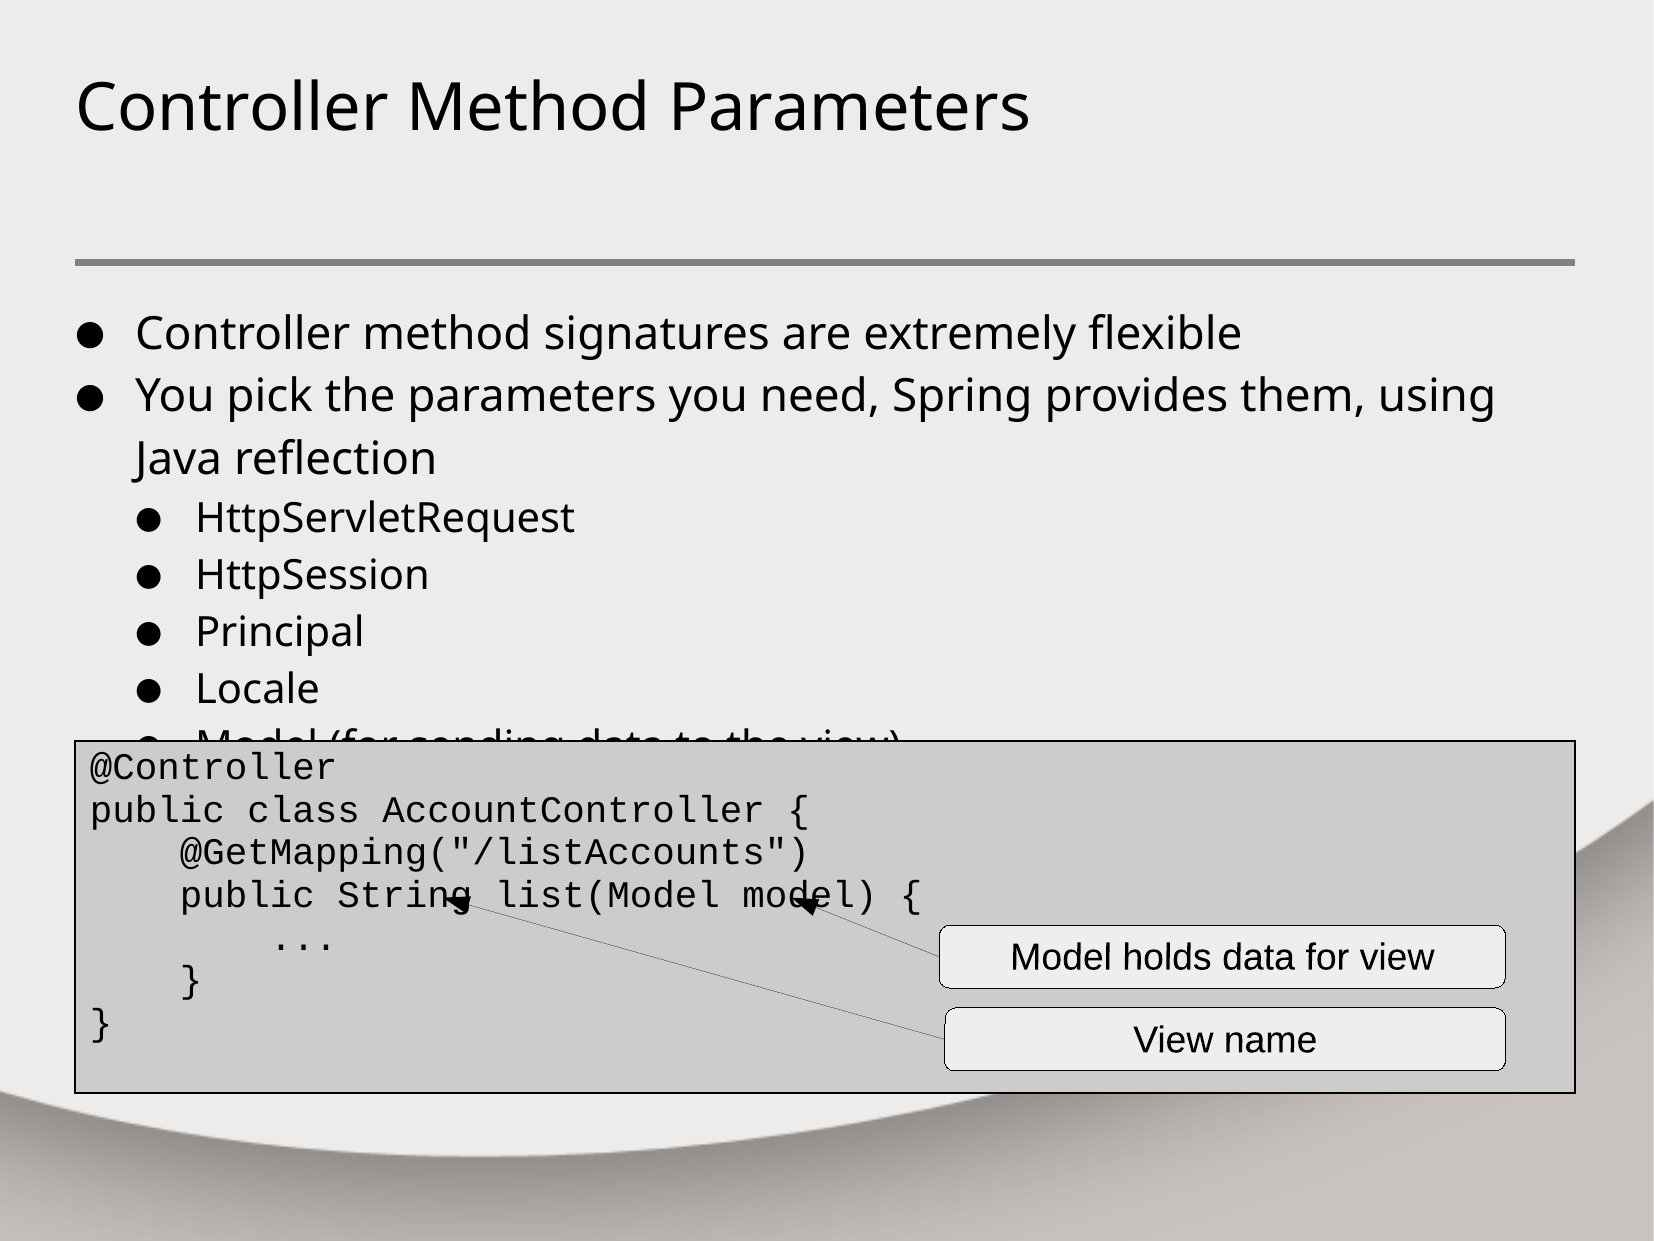

# Controller Method Parameters
Controller method signatures are extremely flexible
You pick the parameters you need, Spring provides them, using Java reflection
HttpServletRequest
HttpSession
Principal
Locale
Model (for sending data to the view)
@Controller
public class AccountController {
 @GetMapping("/listAccounts")
 public String list(Model model) {
 ...
 }
}
Model holds data for view
View name